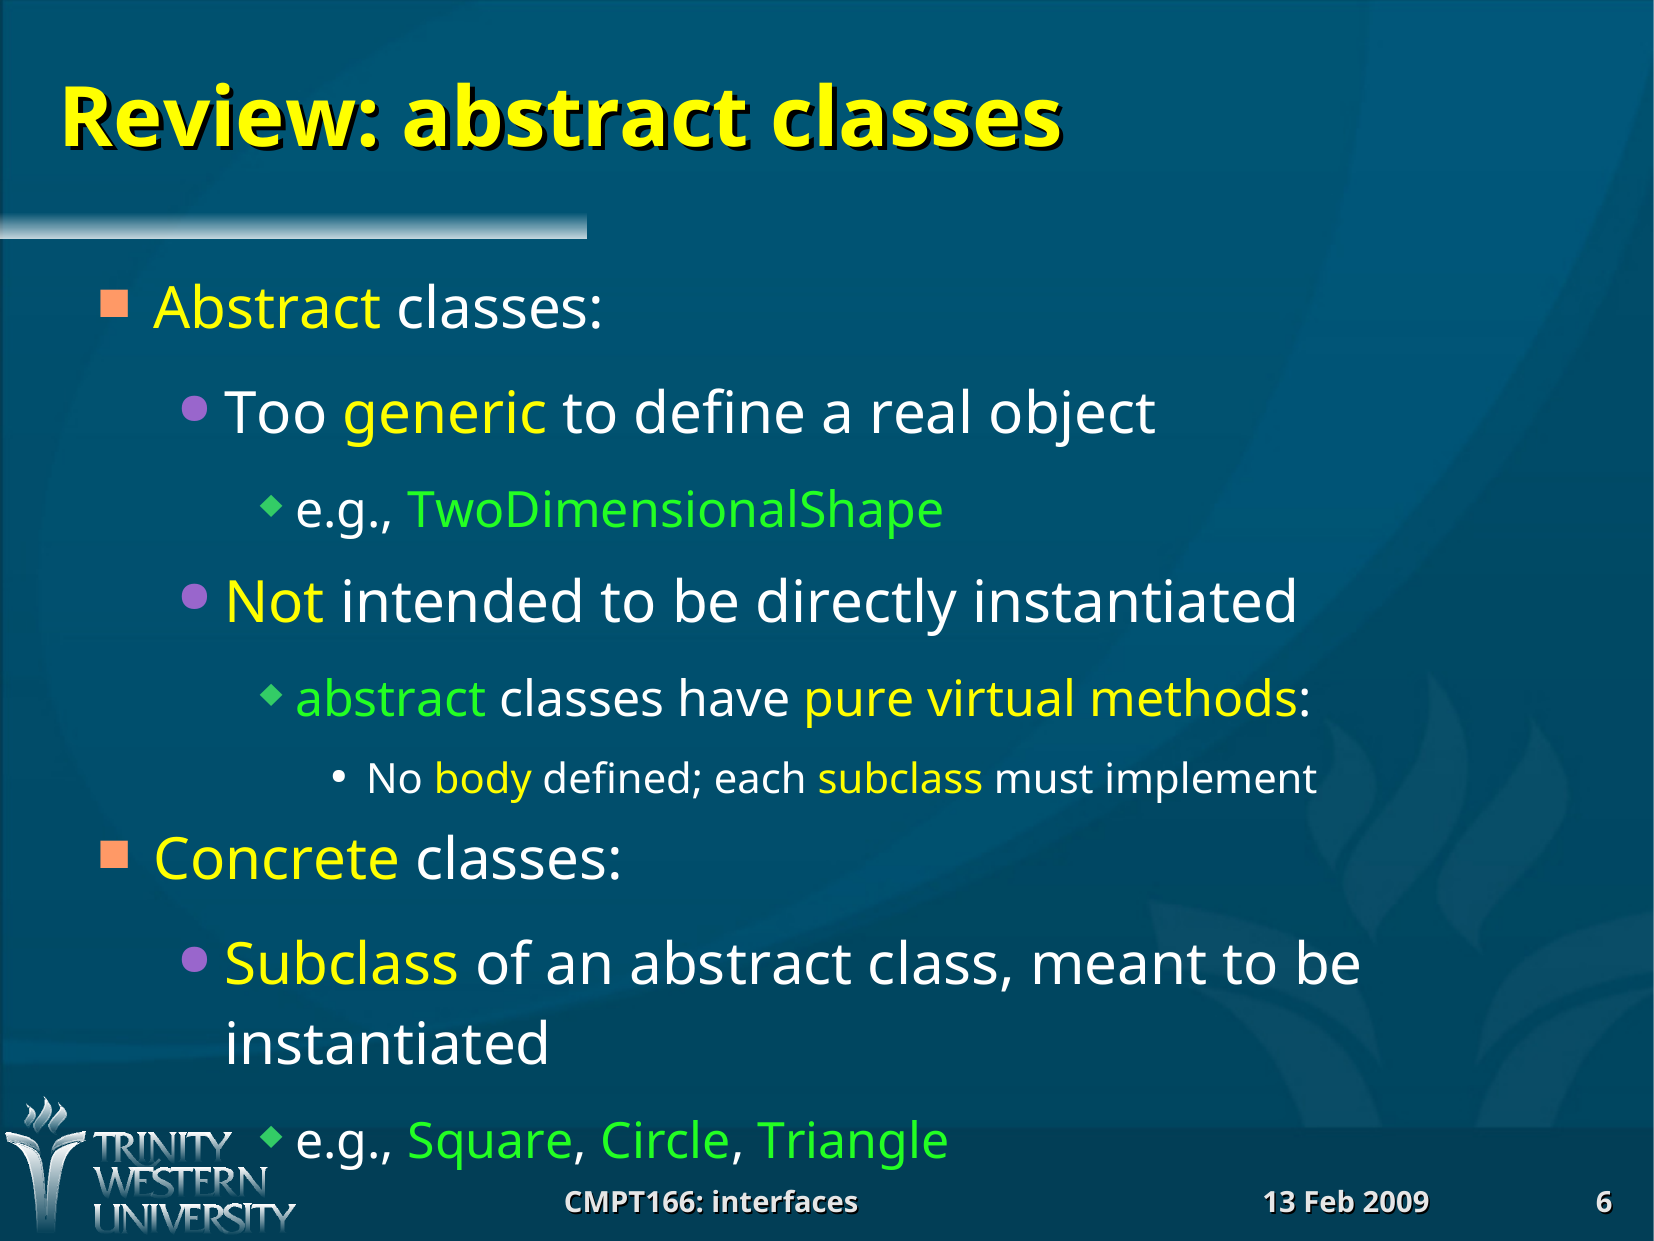

# Review: abstract classes
Abstract classes:
Too generic to define a real object
e.g., TwoDimensionalShape
Not intended to be directly instantiated
abstract classes have pure virtual methods:
No body defined; each subclass must implement
Concrete classes:
Subclass of an abstract class, meant to be instantiated
e.g., Square, Circle, Triangle
CMPT166: interfaces
13 Feb 2009
6